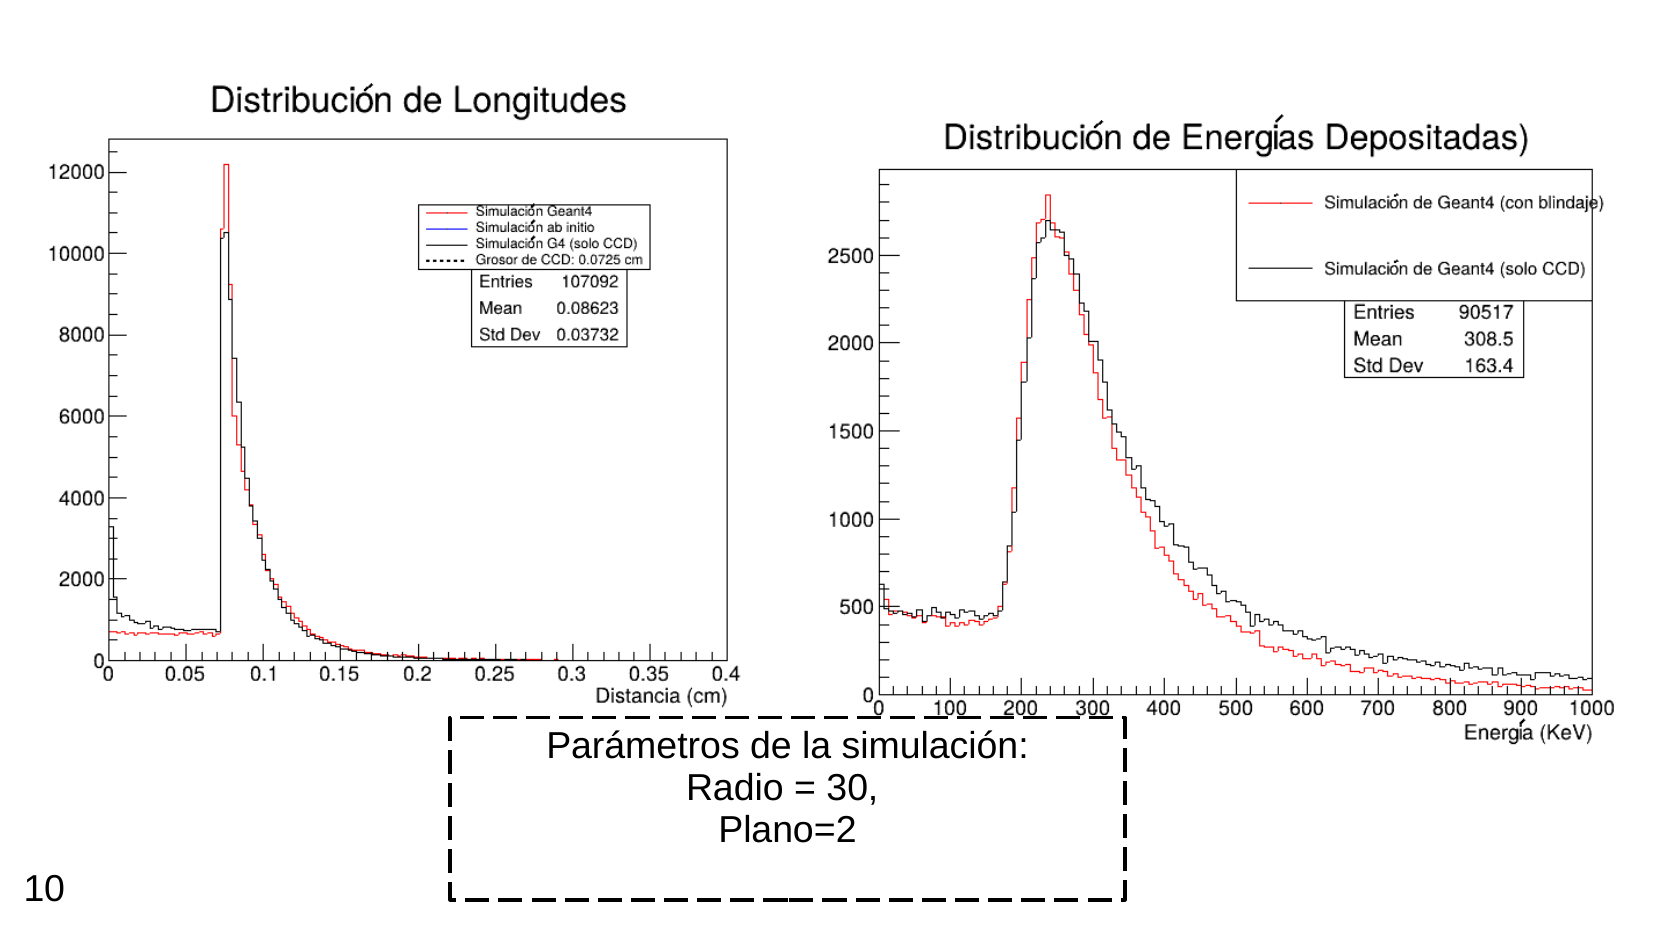

Parámetros de la simulación:
Radio = 30,
Plano=2